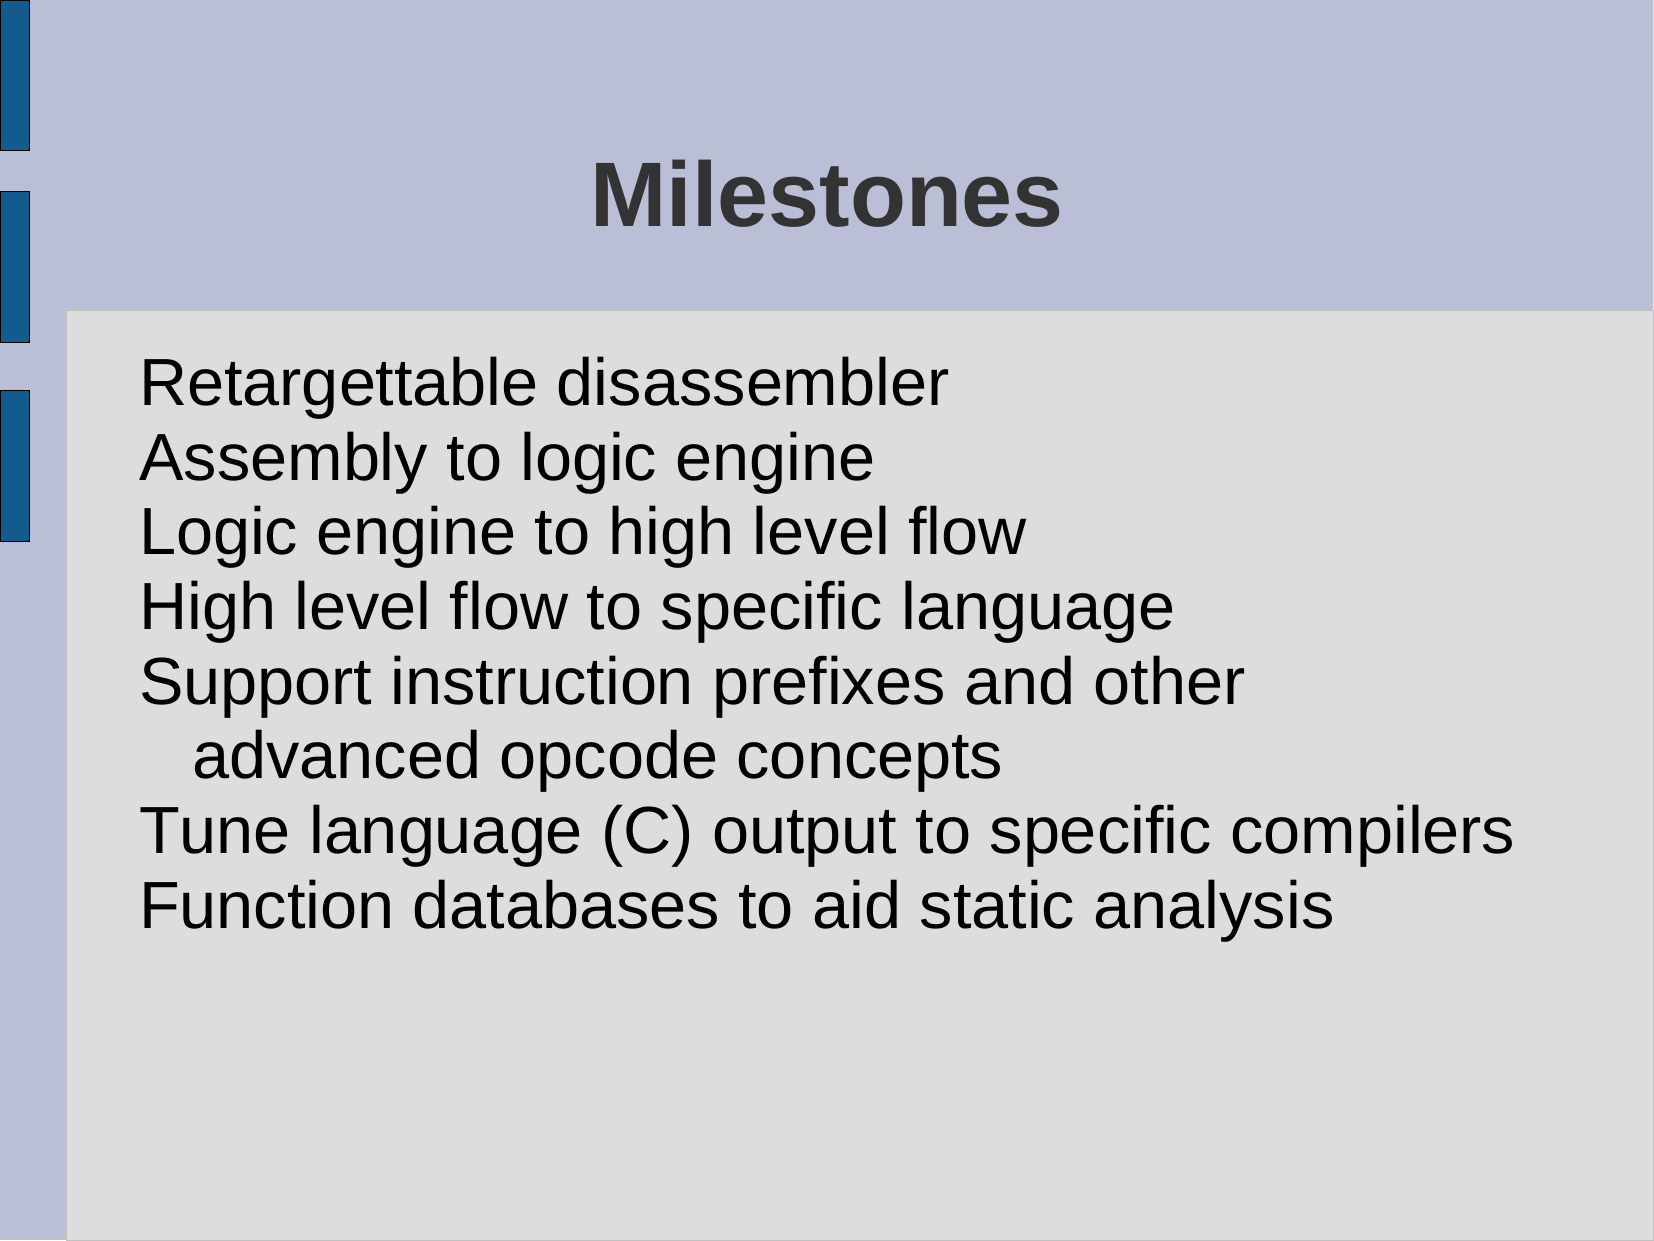

# Milestones
Retargettable disassembler
Assembly to logic engine
Logic engine to high level flow
High level flow to specific language
Support instruction prefixes and other advanced opcode concepts
Tune language (C) output to specific compilers
Function databases to aid static analysis